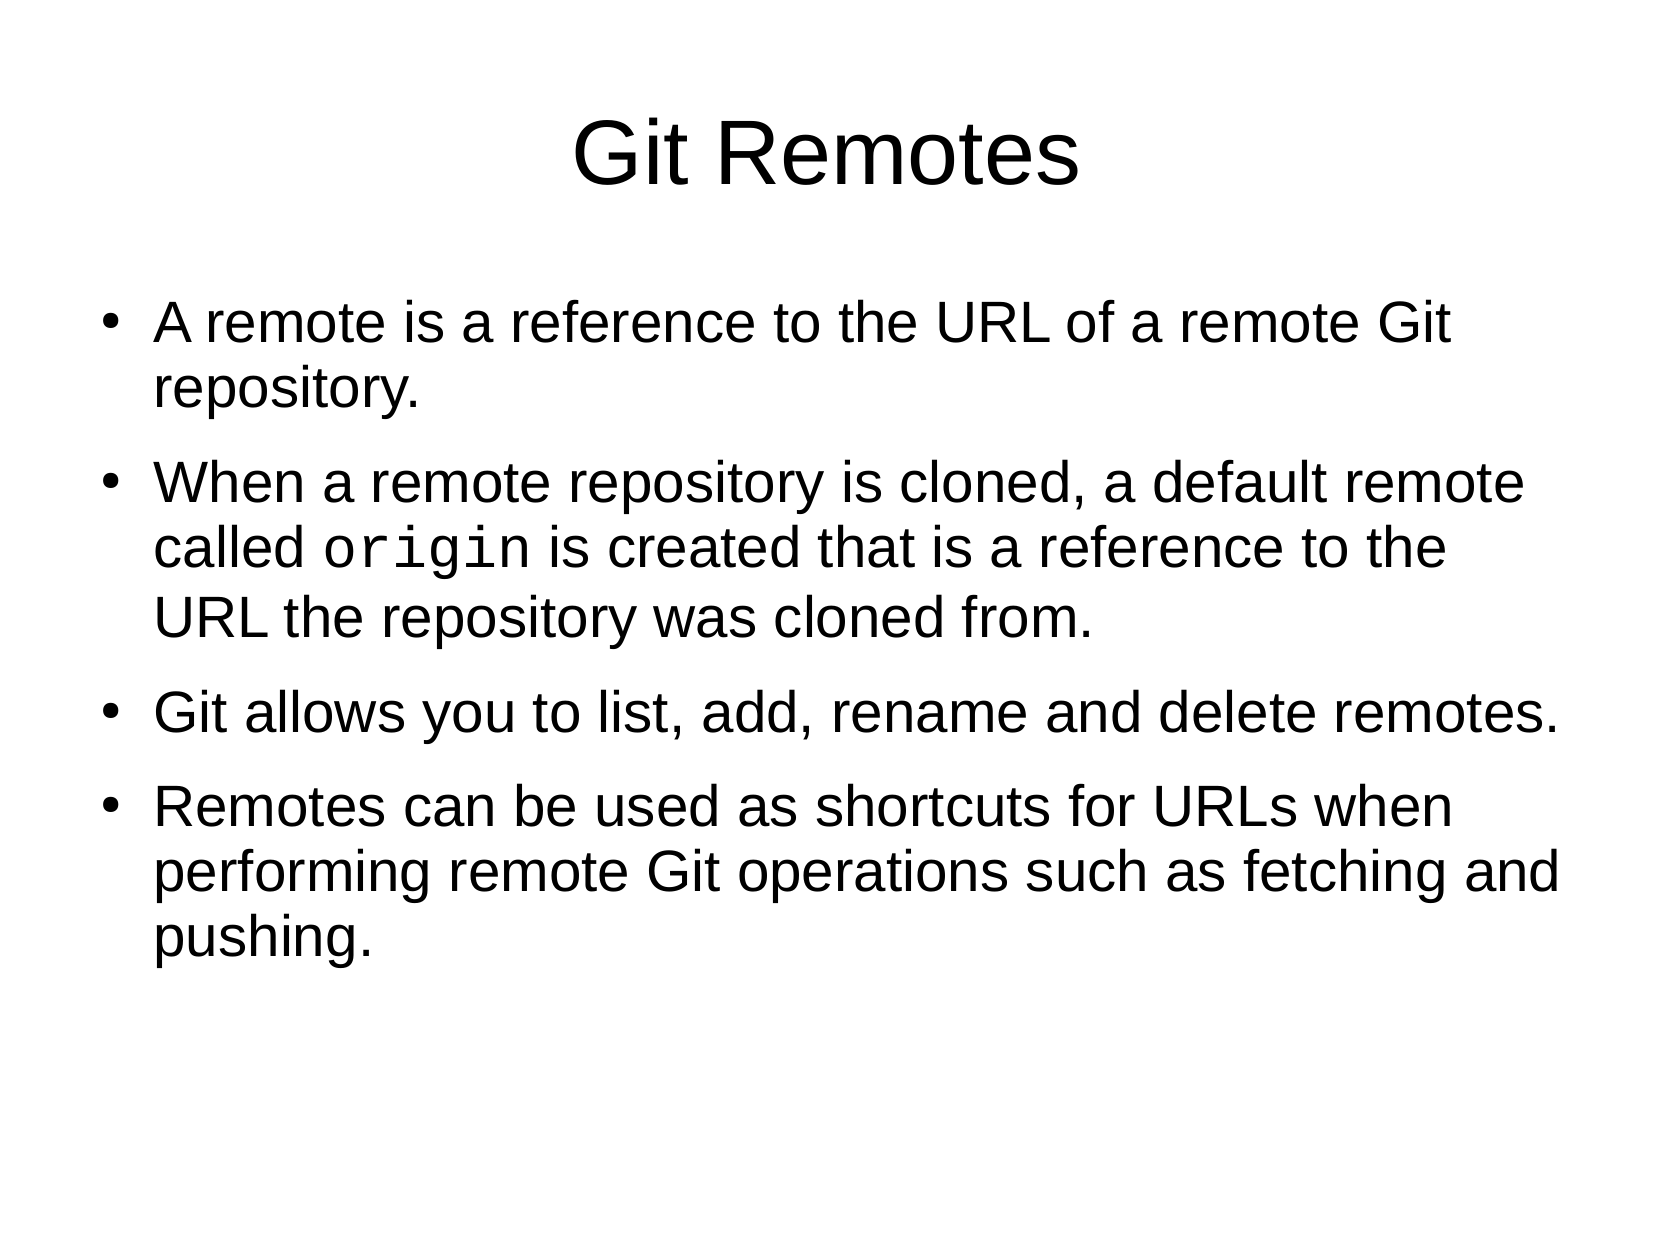

# Git Remotes
A remote is a reference to the URL of a remote Git repository.
When a remote repository is cloned, a default remote called origin is created that is a reference to the URL the repository was cloned from.
Git allows you to list, add, rename and delete remotes.
Remotes can be used as shortcuts for URLs when performing remote Git operations such as fetching and pushing.